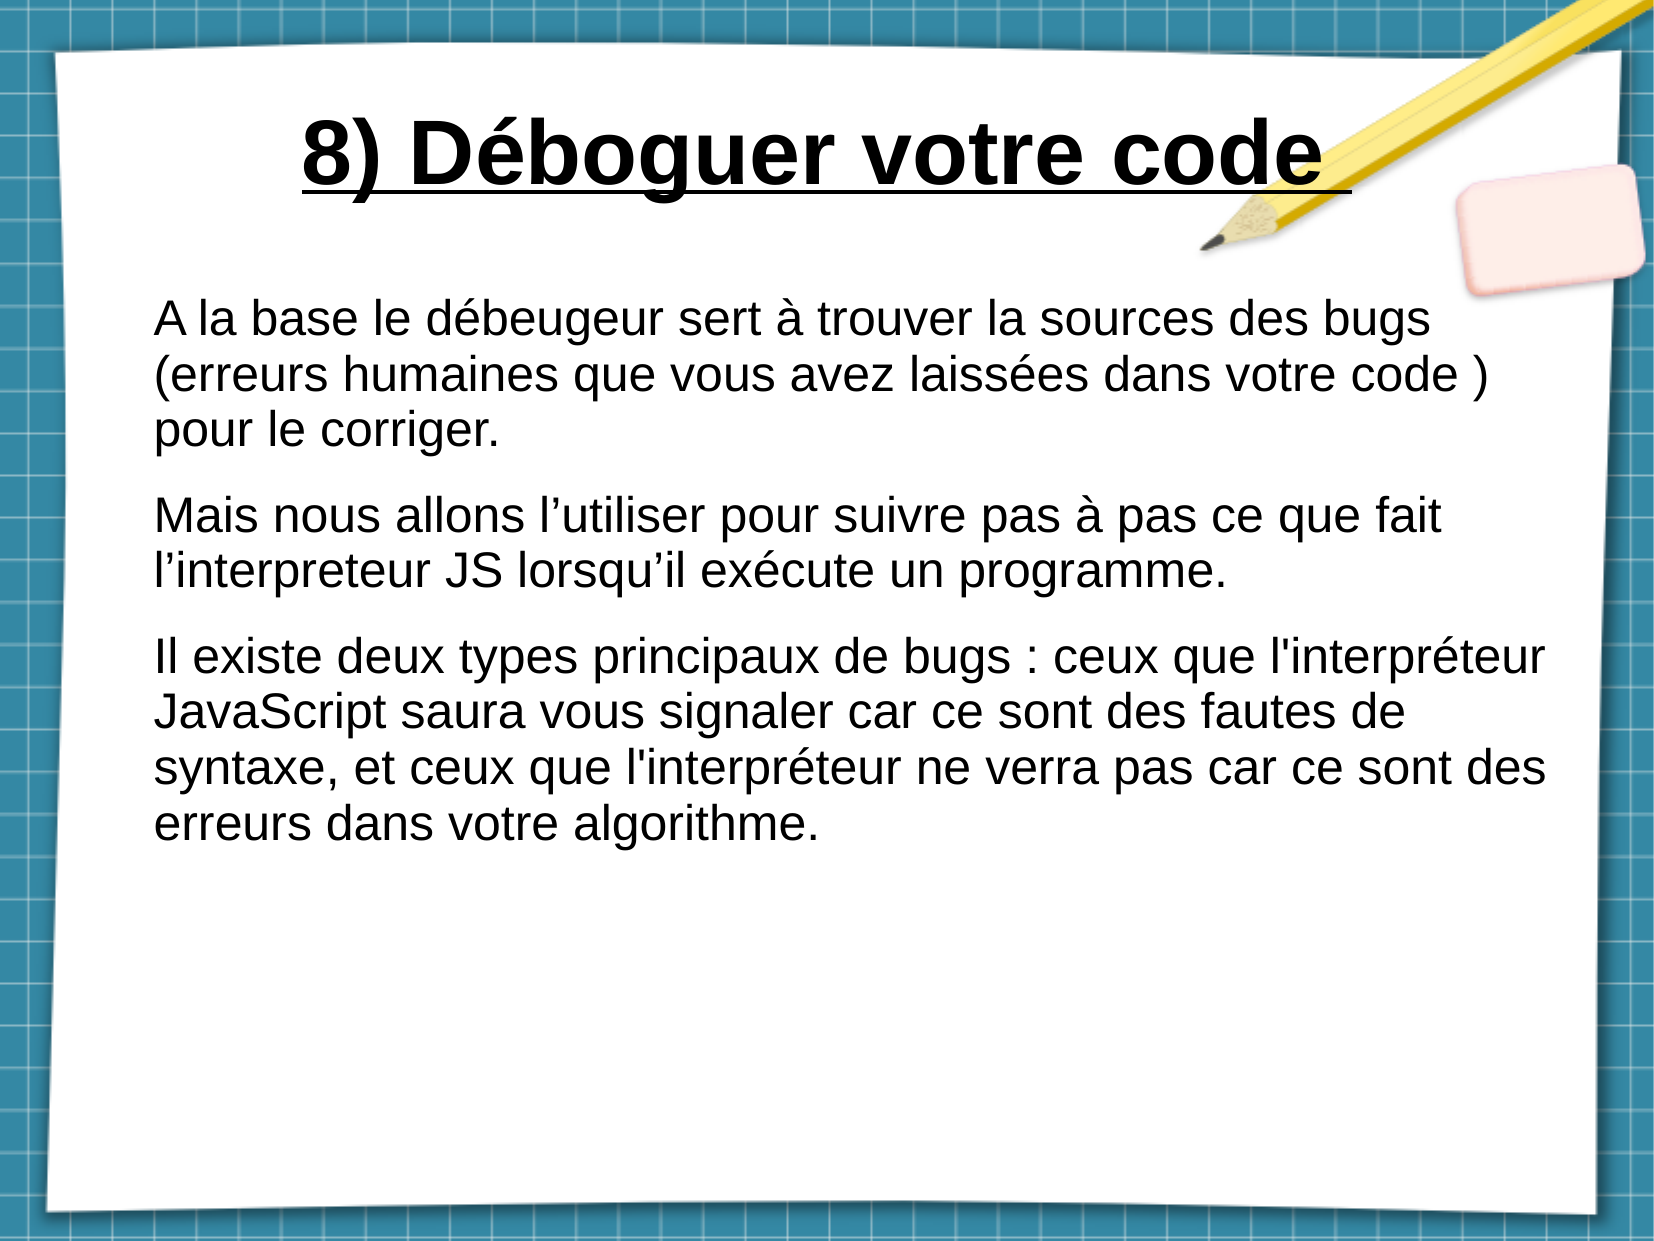

# 8) Déboguer votre code
A la base le débeugeur sert à trouver la sources des bugs (erreurs humaines que vous avez laissées dans votre code ) pour le corriger.
Mais nous allons l’utiliser pour suivre pas à pas ce que fait l’interpreteur JS lorsqu’il exécute un programme.
Il existe deux types principaux de bugs : ceux que l'interpréteur JavaScript saura vous signaler car ce sont des fautes de syntaxe, et ceux que l'interpréteur ne verra pas car ce sont des erreurs dans votre algorithme.